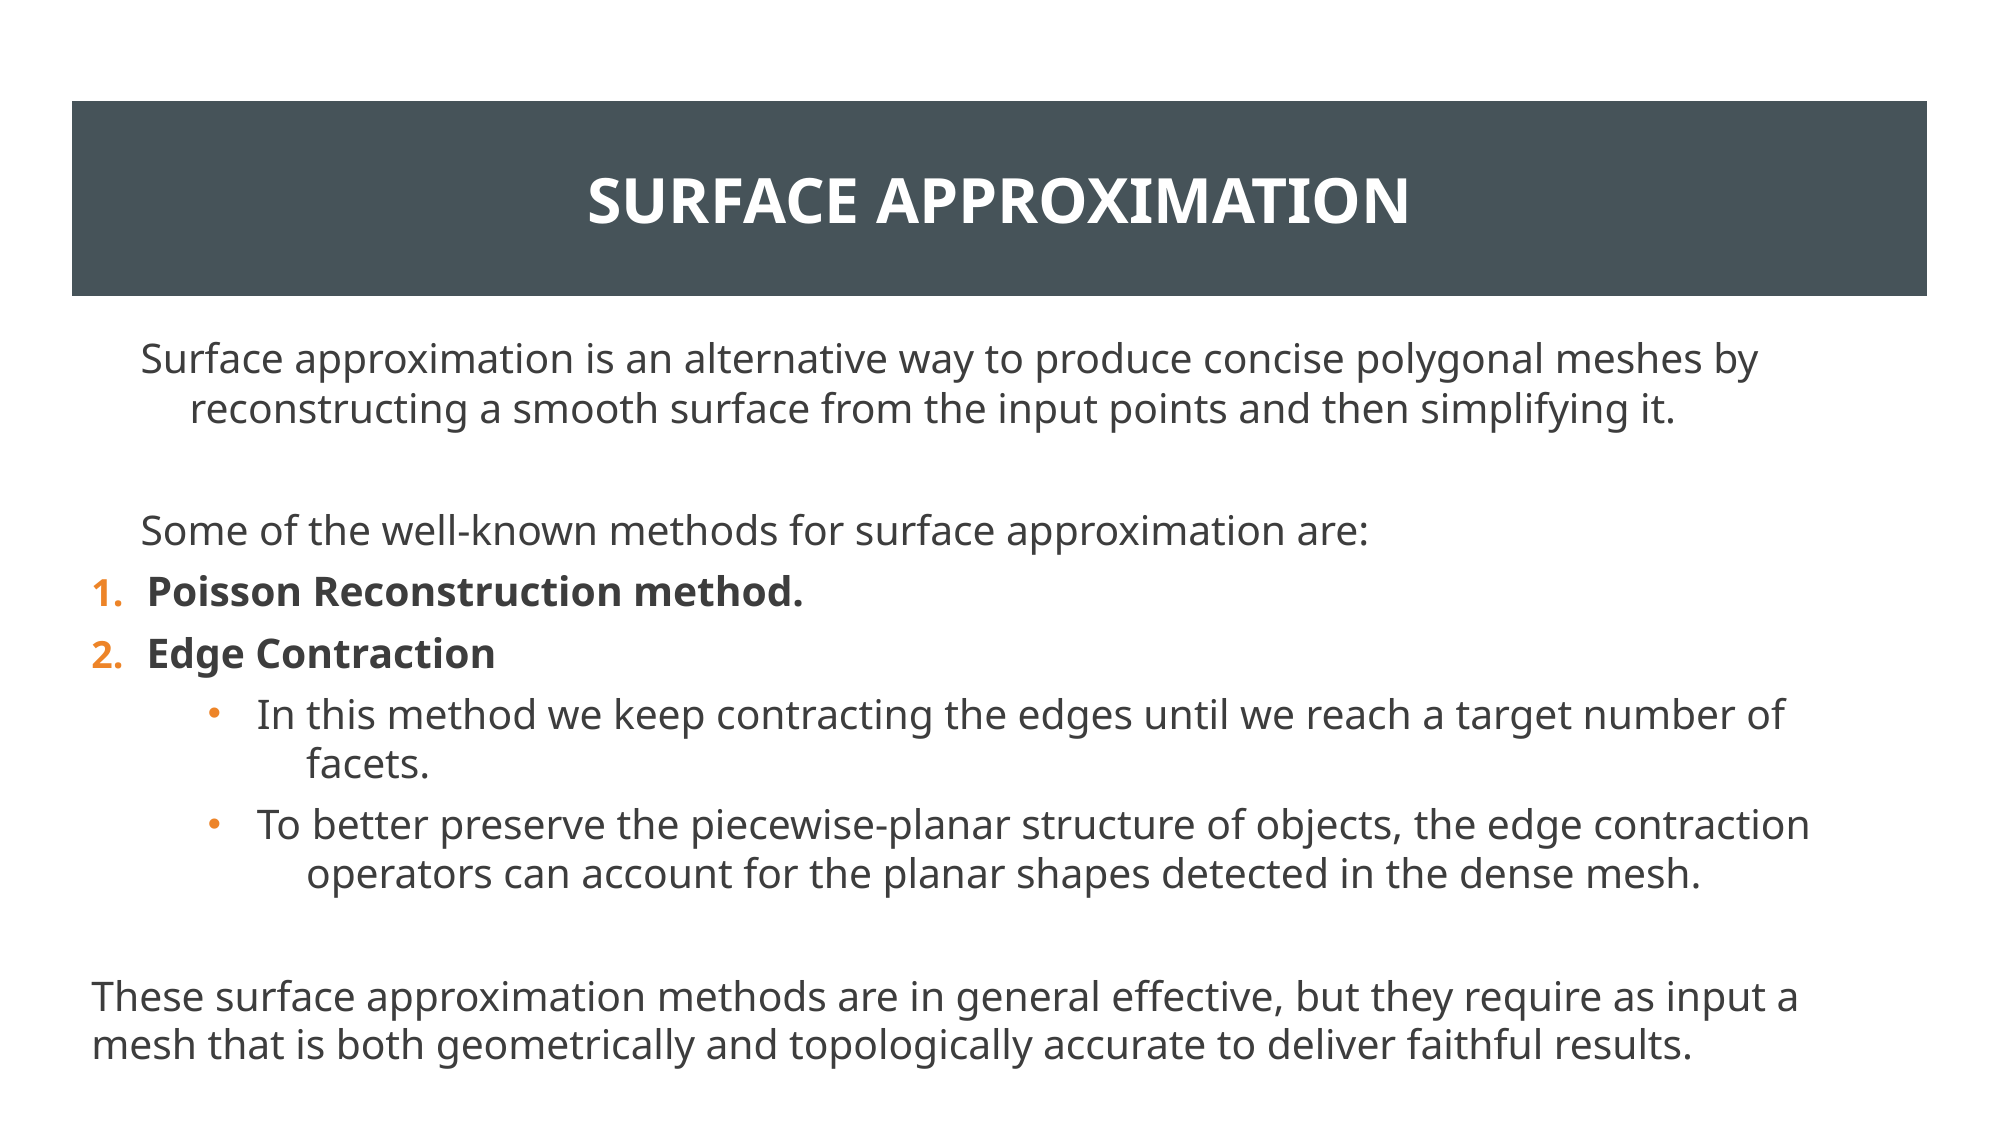

# Surface Approximation
Surface approximation is an alternative way to produce concise polygonal meshes by reconstructing a smooth surface from the input points and then simplifying it.
Some of the well-known methods for surface approximation are:
Poisson Reconstruction method.
Edge Contraction
In this method we keep contracting the edges until we reach a target number of facets.
To better preserve the piecewise-planar structure of objects, the edge contraction operators can account for the planar shapes detected in the dense mesh.
These surface approximation methods are in general effective, but they require as input a mesh that is both geometrically and topologically accurate to deliver faithful results.